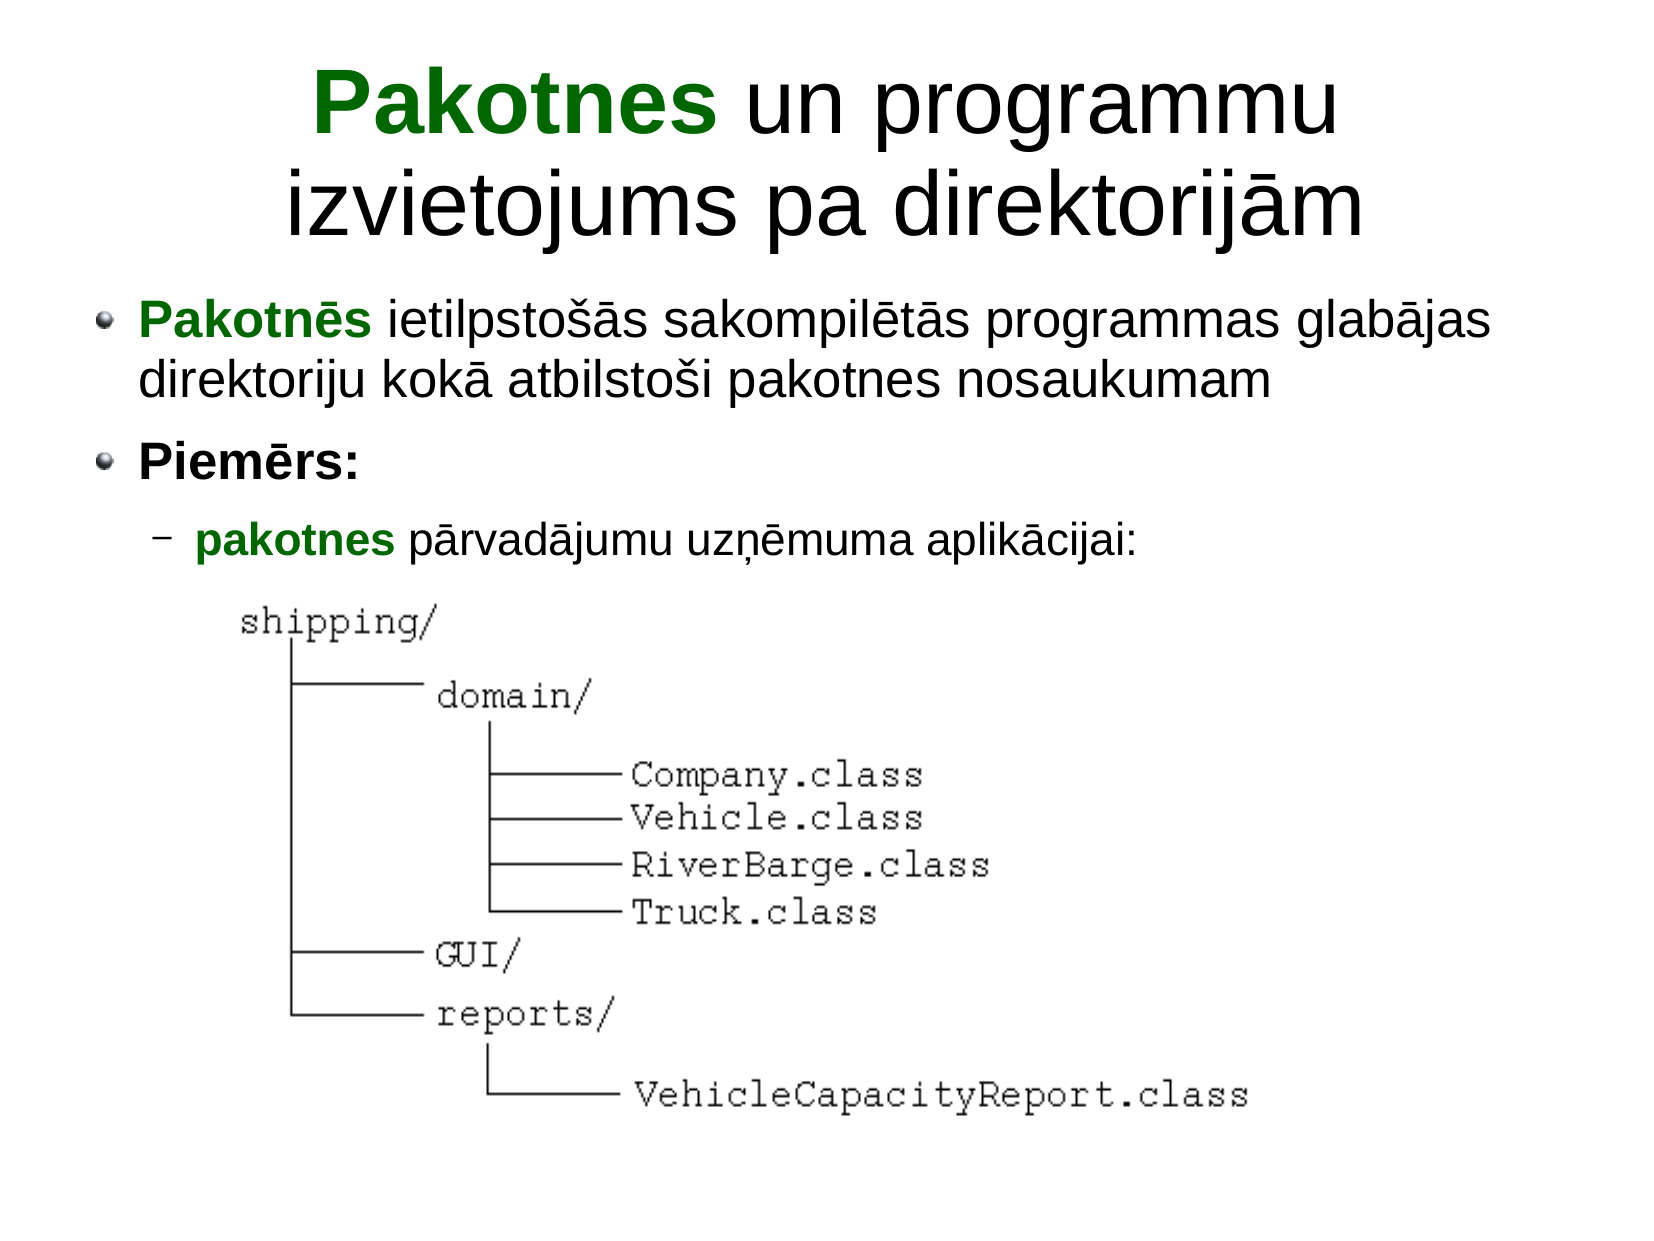

# Pakotnes un programmu izvietojums pa direktorijām
Pakotnēs ietilpstošās sakompilētās programmas glabājas direktoriju kokā atbilstoši pakotnes nosaukumam
Piemērs:
pakotnes pārvadājumu uzņēmuma aplikācijai: